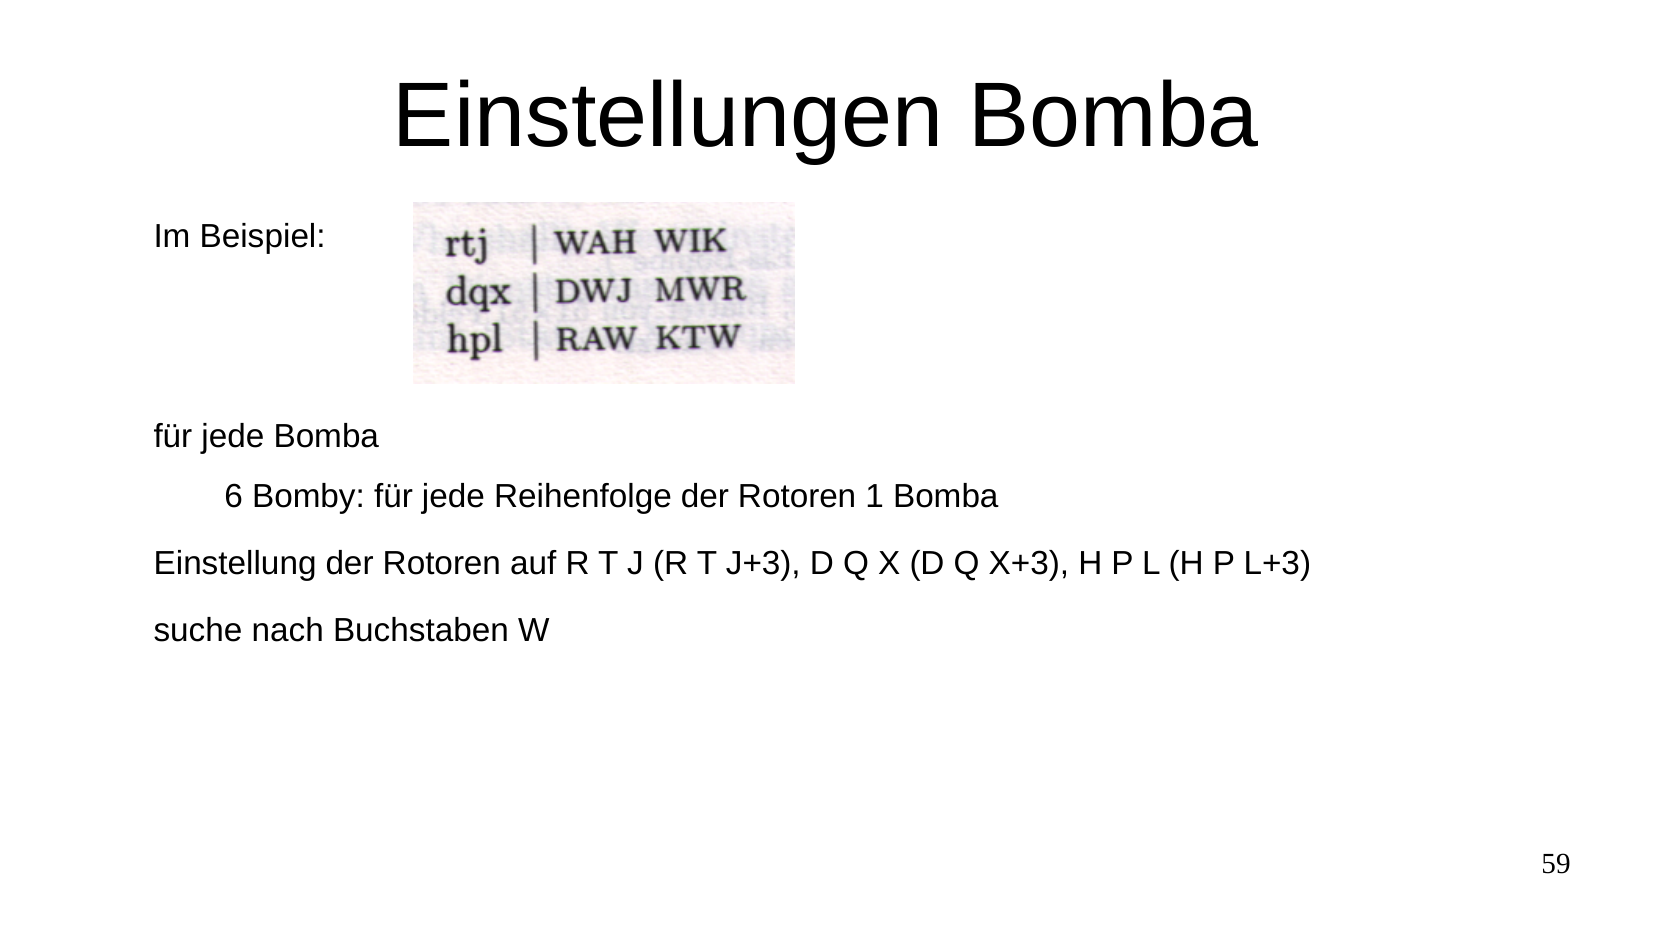

# Einstellungen Bomba
Im Beispiel:
für jede Bomba
6 Bomby: für jede Reihenfolge der Rotoren 1 Bomba
Einstellung der Rotoren auf R T J (R T J+3), D Q X (D Q X+3), H P L (H P L+3)
suche nach Buchstaben W
59